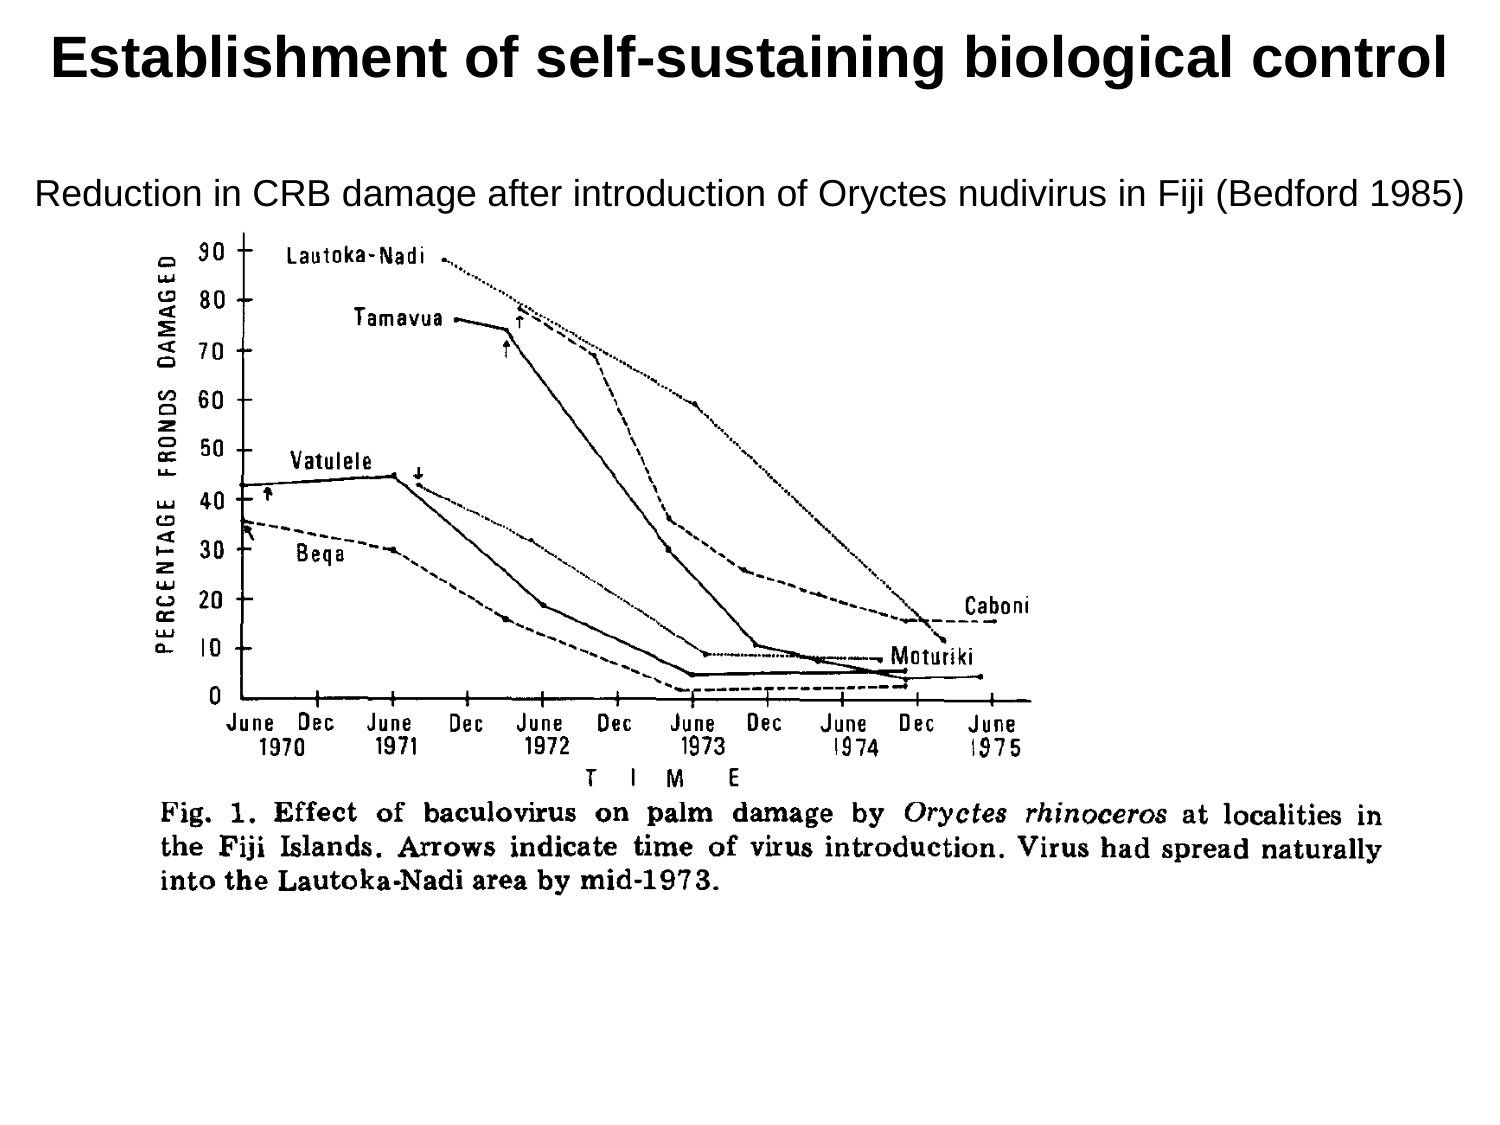

# Establishment of self-sustaining biological control
Reduction in CRB damage after introduction of Oryctes nudivirus in Fiji (Bedford 1985)